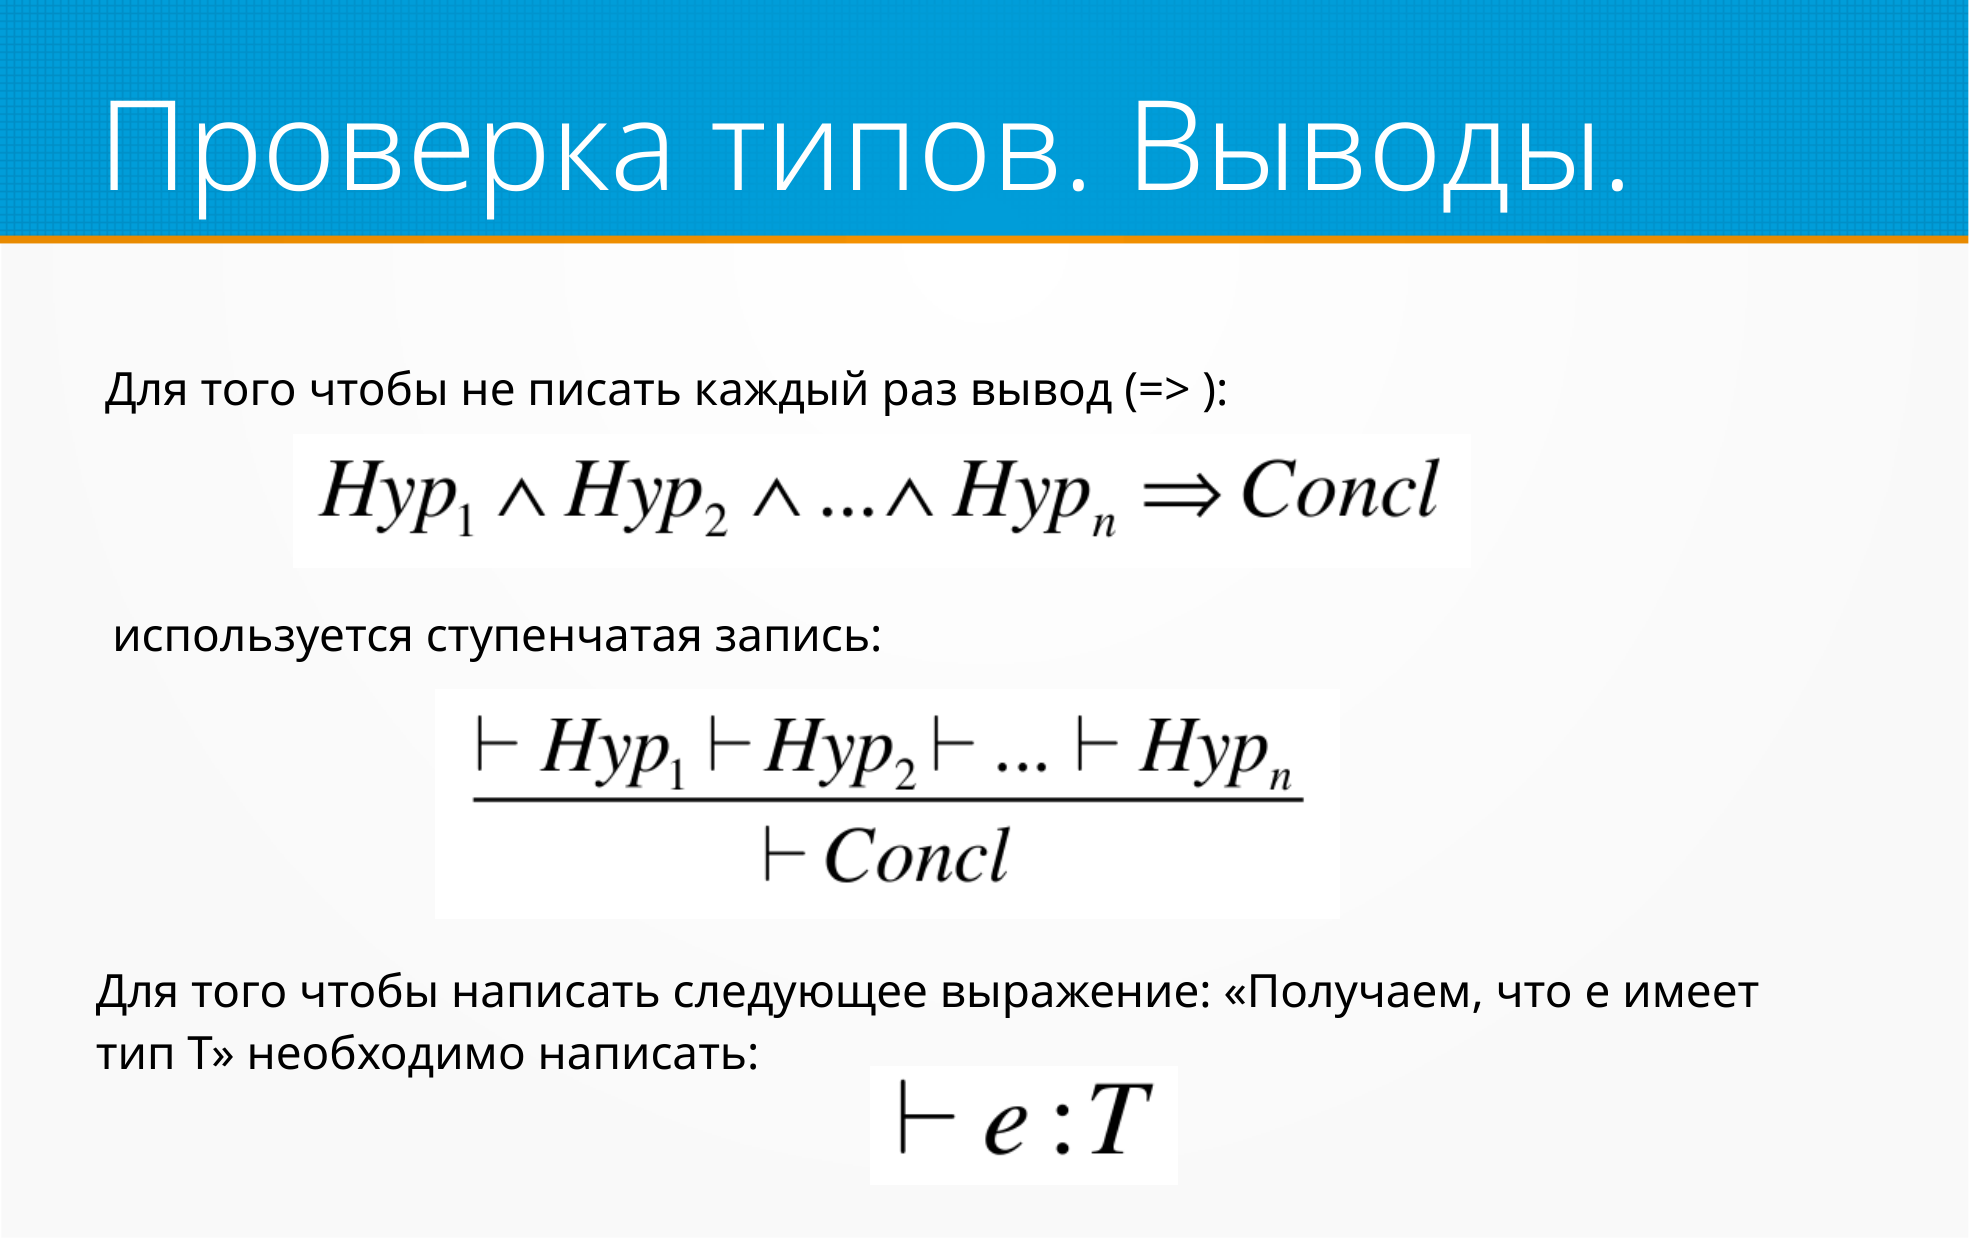

# Проверка типов. Выводы.
Для того чтобы не писать каждый раз вывод (=> ):
используется ступенчатая запись:
Для того чтобы написать следующее выражение: «Получаем, что e имеет
тип T» необходимо написать: